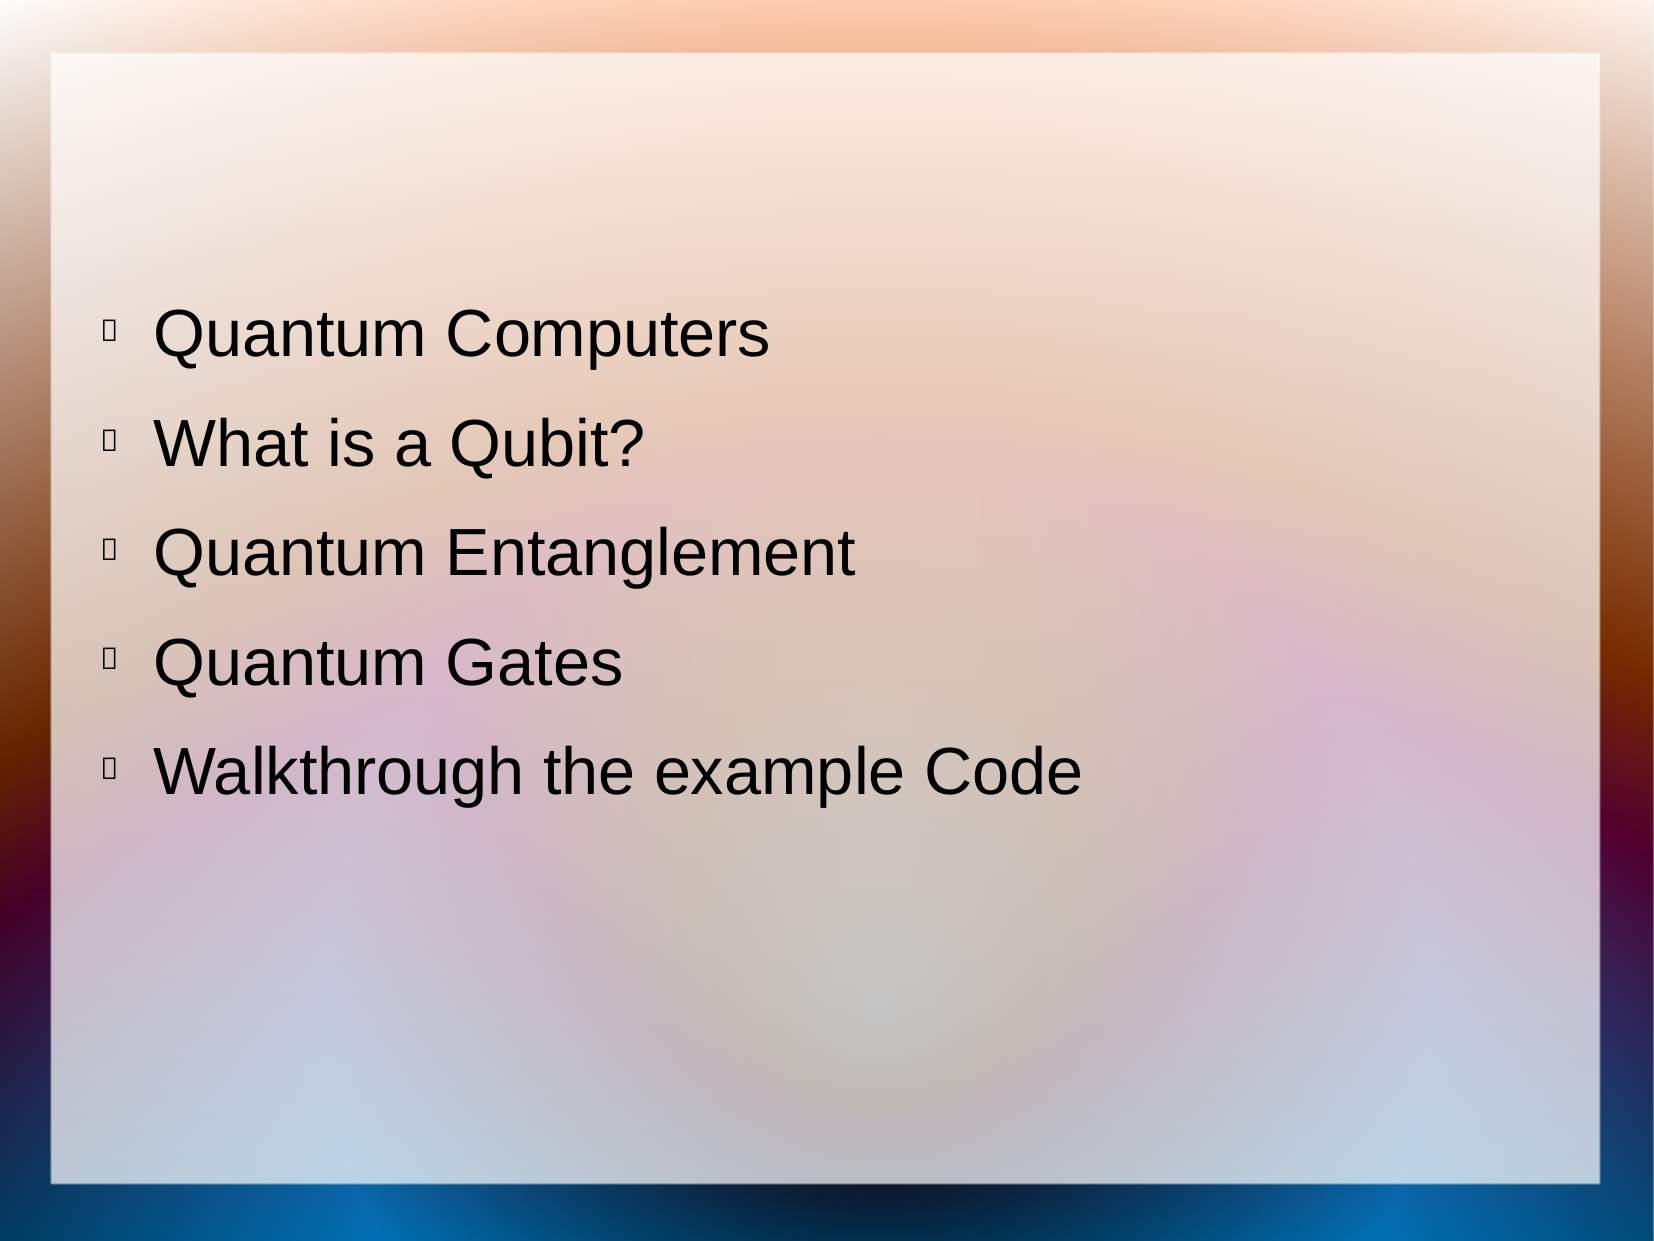

Quantum Computers
What is a Qubit?
Quantum Entanglement
Quantum Gates
Walkthrough the example Code